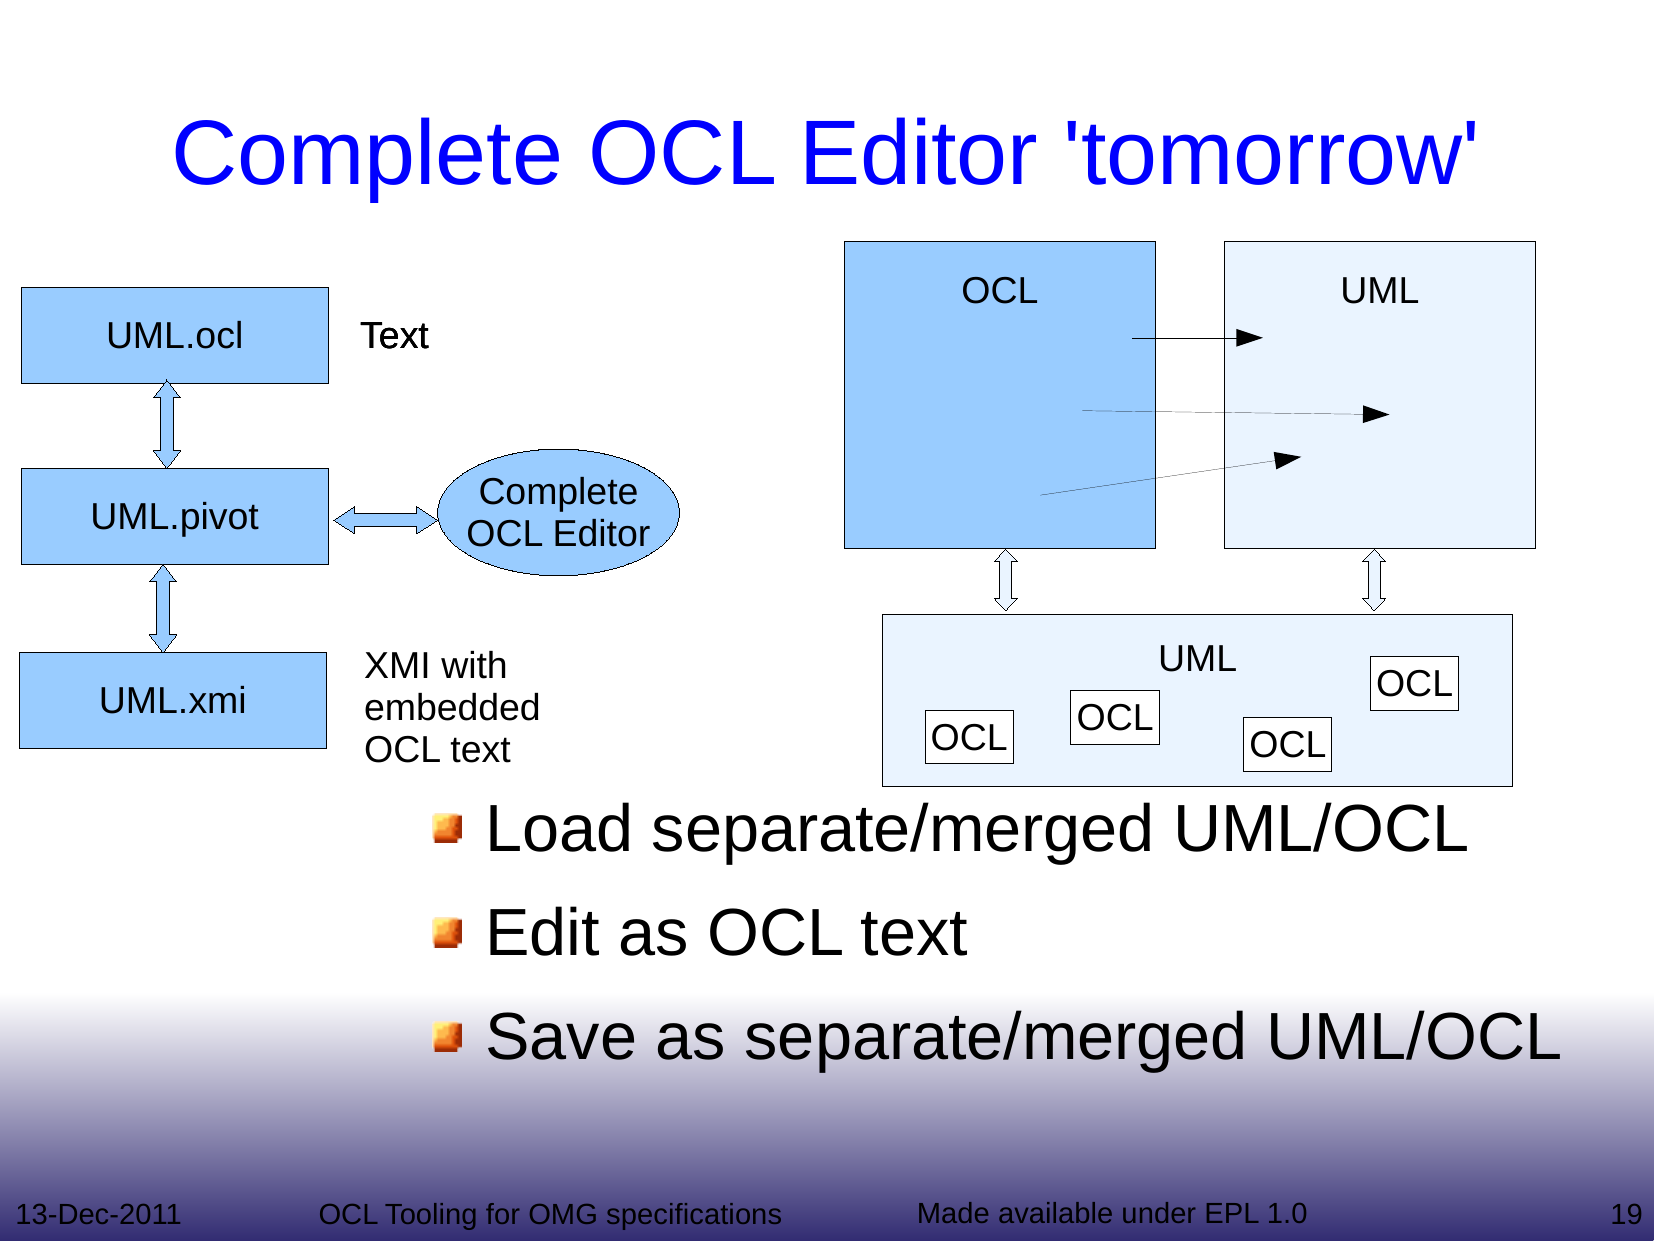

# Complete OCL Editor 'tomorrow'
OCL
UML
UML.ocl
Text
Text
Text
Complete
OCL Editor
UML.pivot
UML
XMI with embedded OCL text
UML.xmi
OCL
OCL
OCL
OCL
Load separate/merged UML/OCL
Edit as OCL text
Save as separate/merged UML/OCL
13-Dec-2011
OCL Tooling for OMG specifications
19